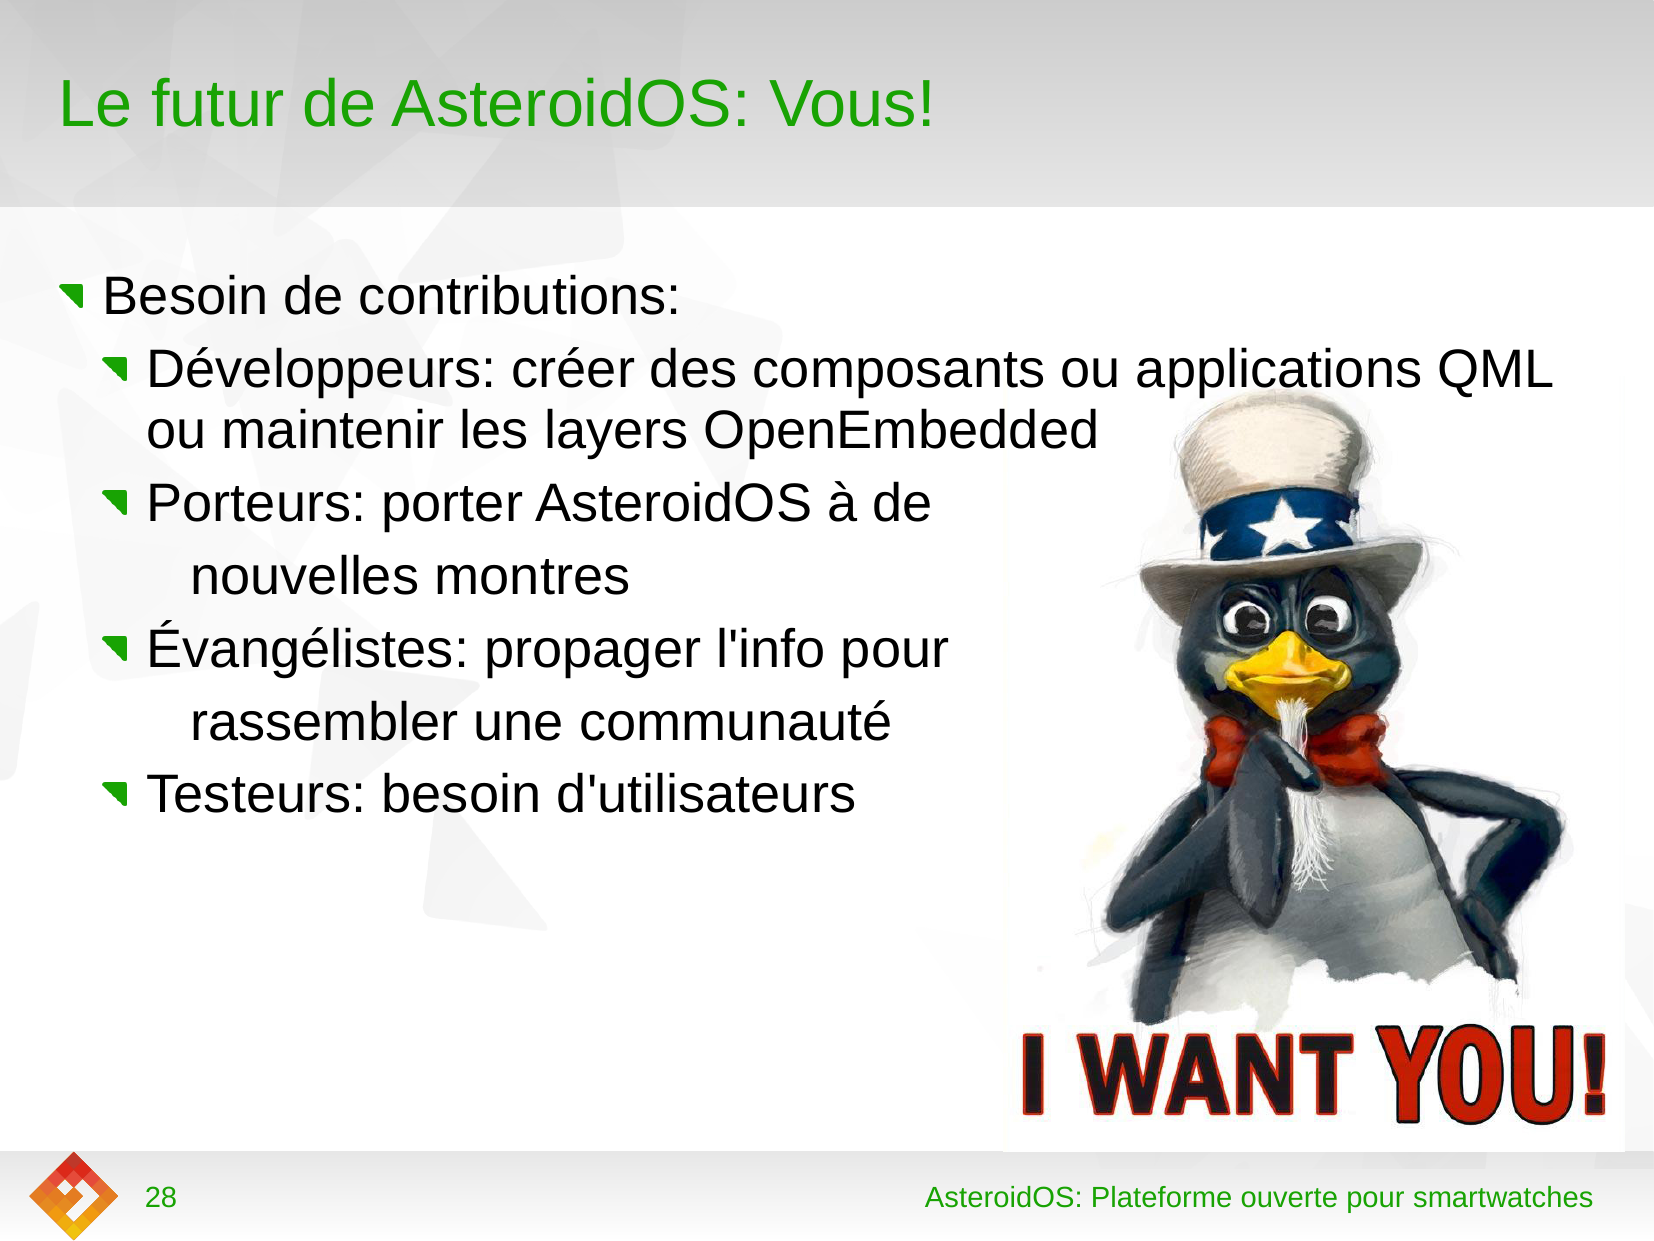

# Le futur de AsteroidOS: Vous!
Besoin de contributions:
Développeurs: créer des composants ou applications QML ou maintenir les layers OpenEmbedded
Porteurs: porter AsteroidOS à de
nouvelles montres
Évangélistes: propager l'info pour
rassembler une communauté
Testeurs: besoin d'utilisateurs
28
AsteroidOS: Plateforme ouverte pour smartwatches